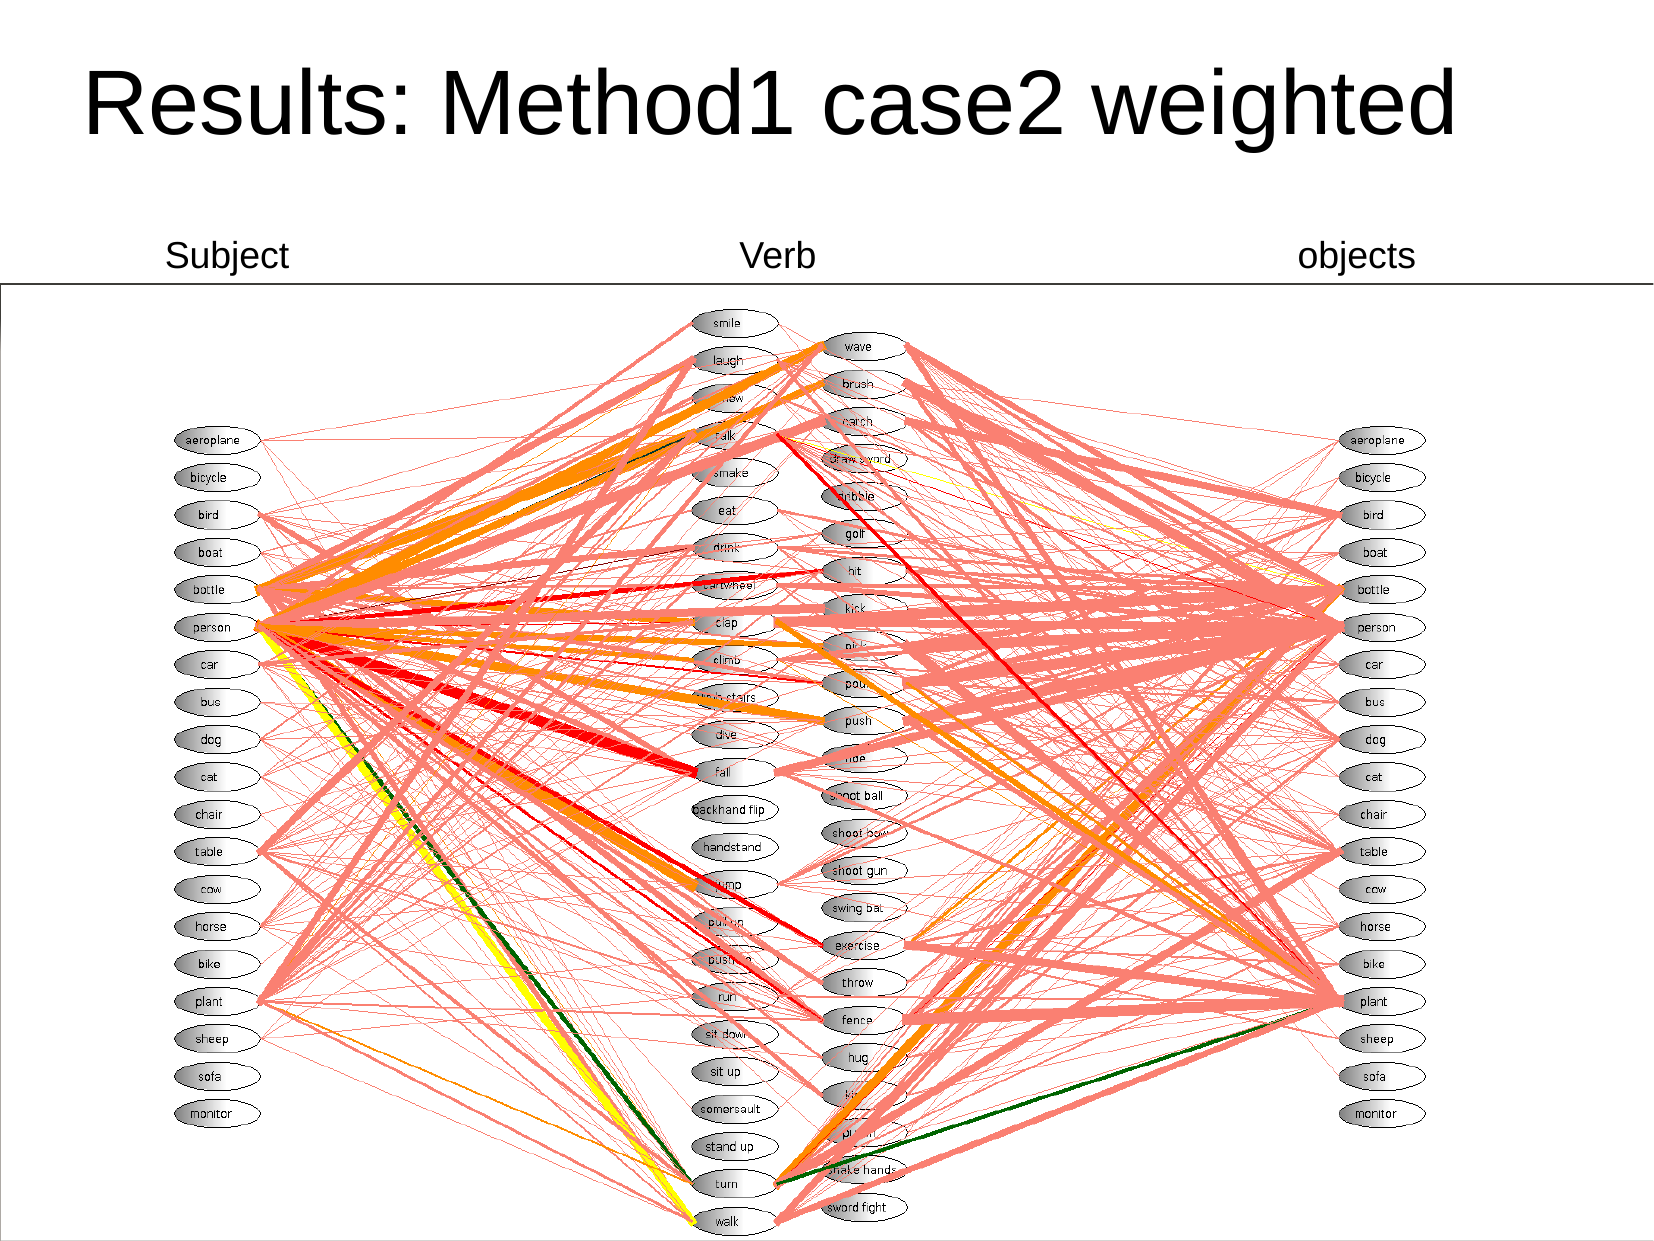

# Results: Method1 case2 weighted
Subject Verb objects